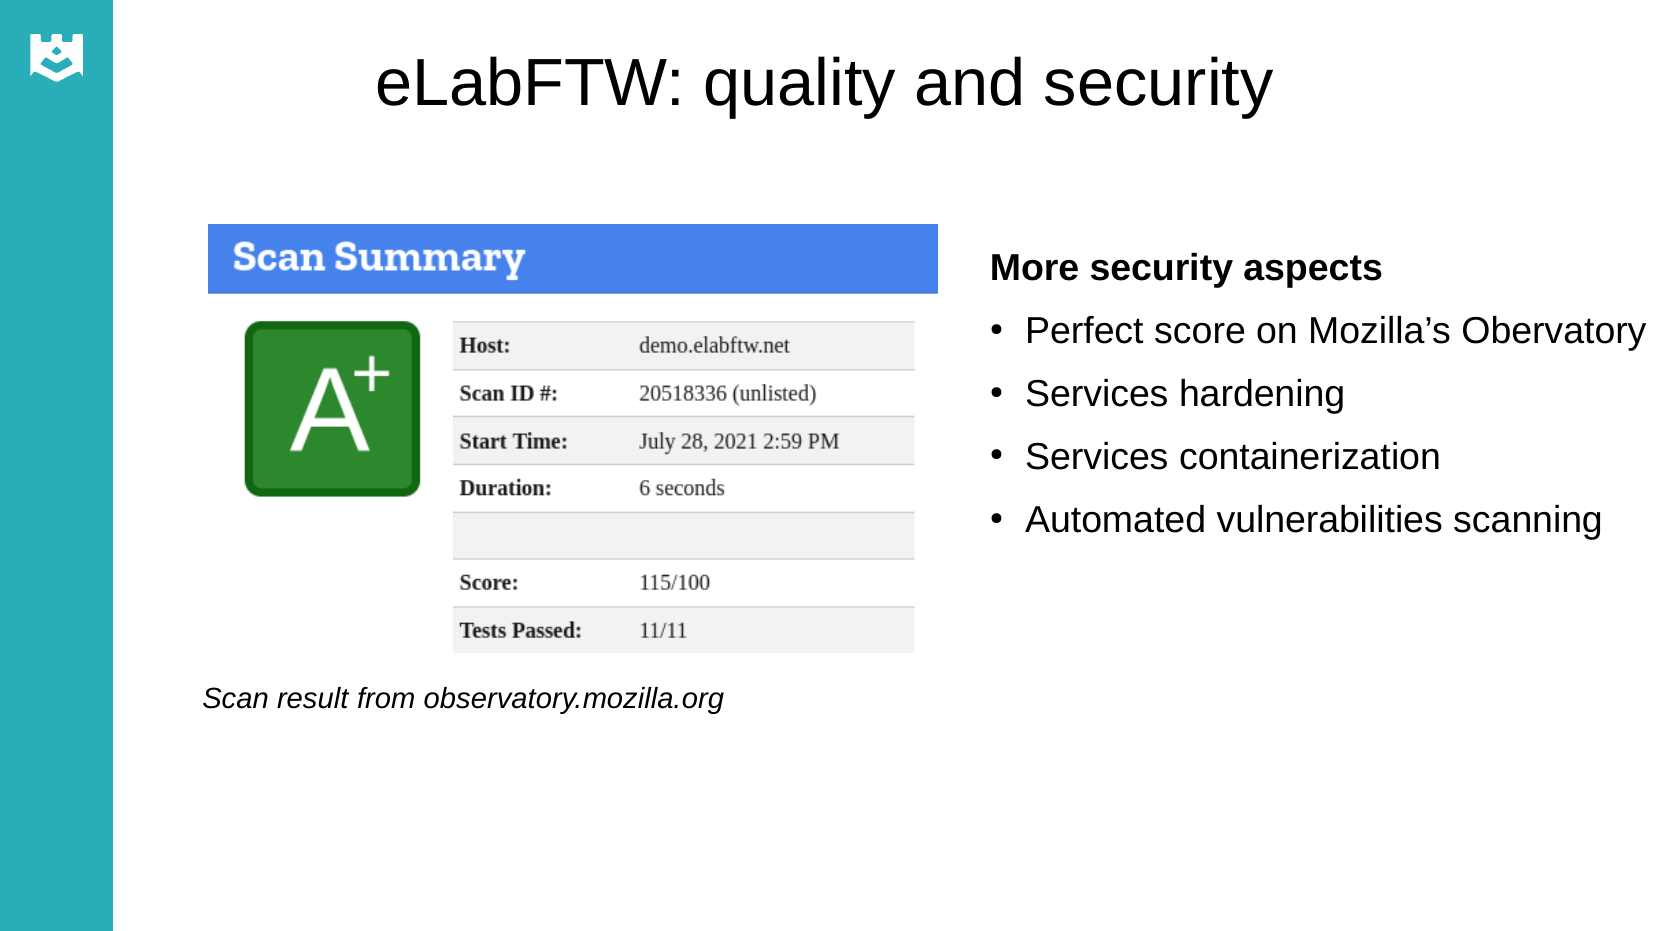

eLabFTW: quality and security
More security aspects
Perfect score on Mozilla’s Obervatory
Services hardening
Services containerization
Automated vulnerabilities scanning
Scan result from observatory.mozilla.org